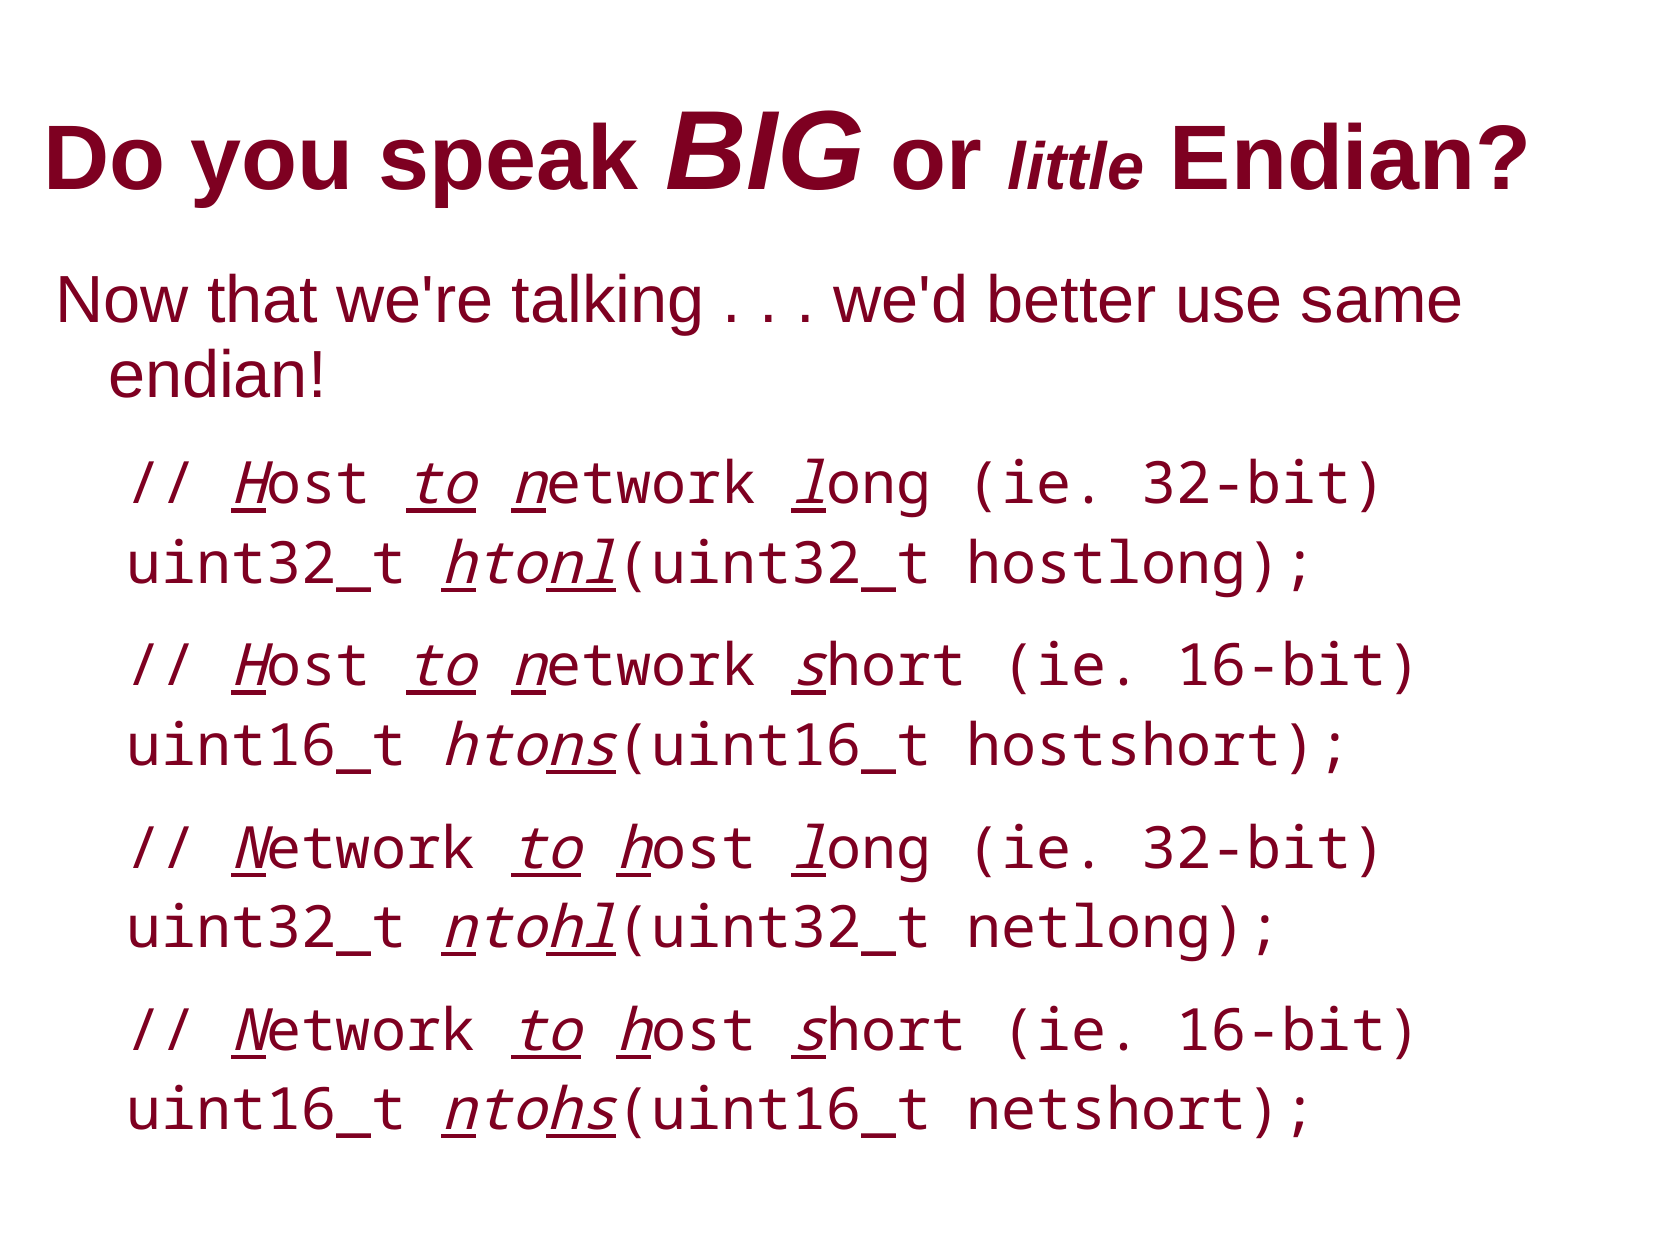

# Do you speak BIG or little Endian?
Now that we're talking . . . we'd better use same endian!
// Host to network long (ie. 32-bit)
uint32_t htonl(uint32_t hostlong);
// Host to network short (ie. 16-bit)
uint16_t htons(uint16_t hostshort);
// Network to host long (ie. 32-bit)
uint32_t ntohl(uint32_t netlong);
// Network to host short (ie. 16-bit)
uint16_t ntohs(uint16_t netshort);